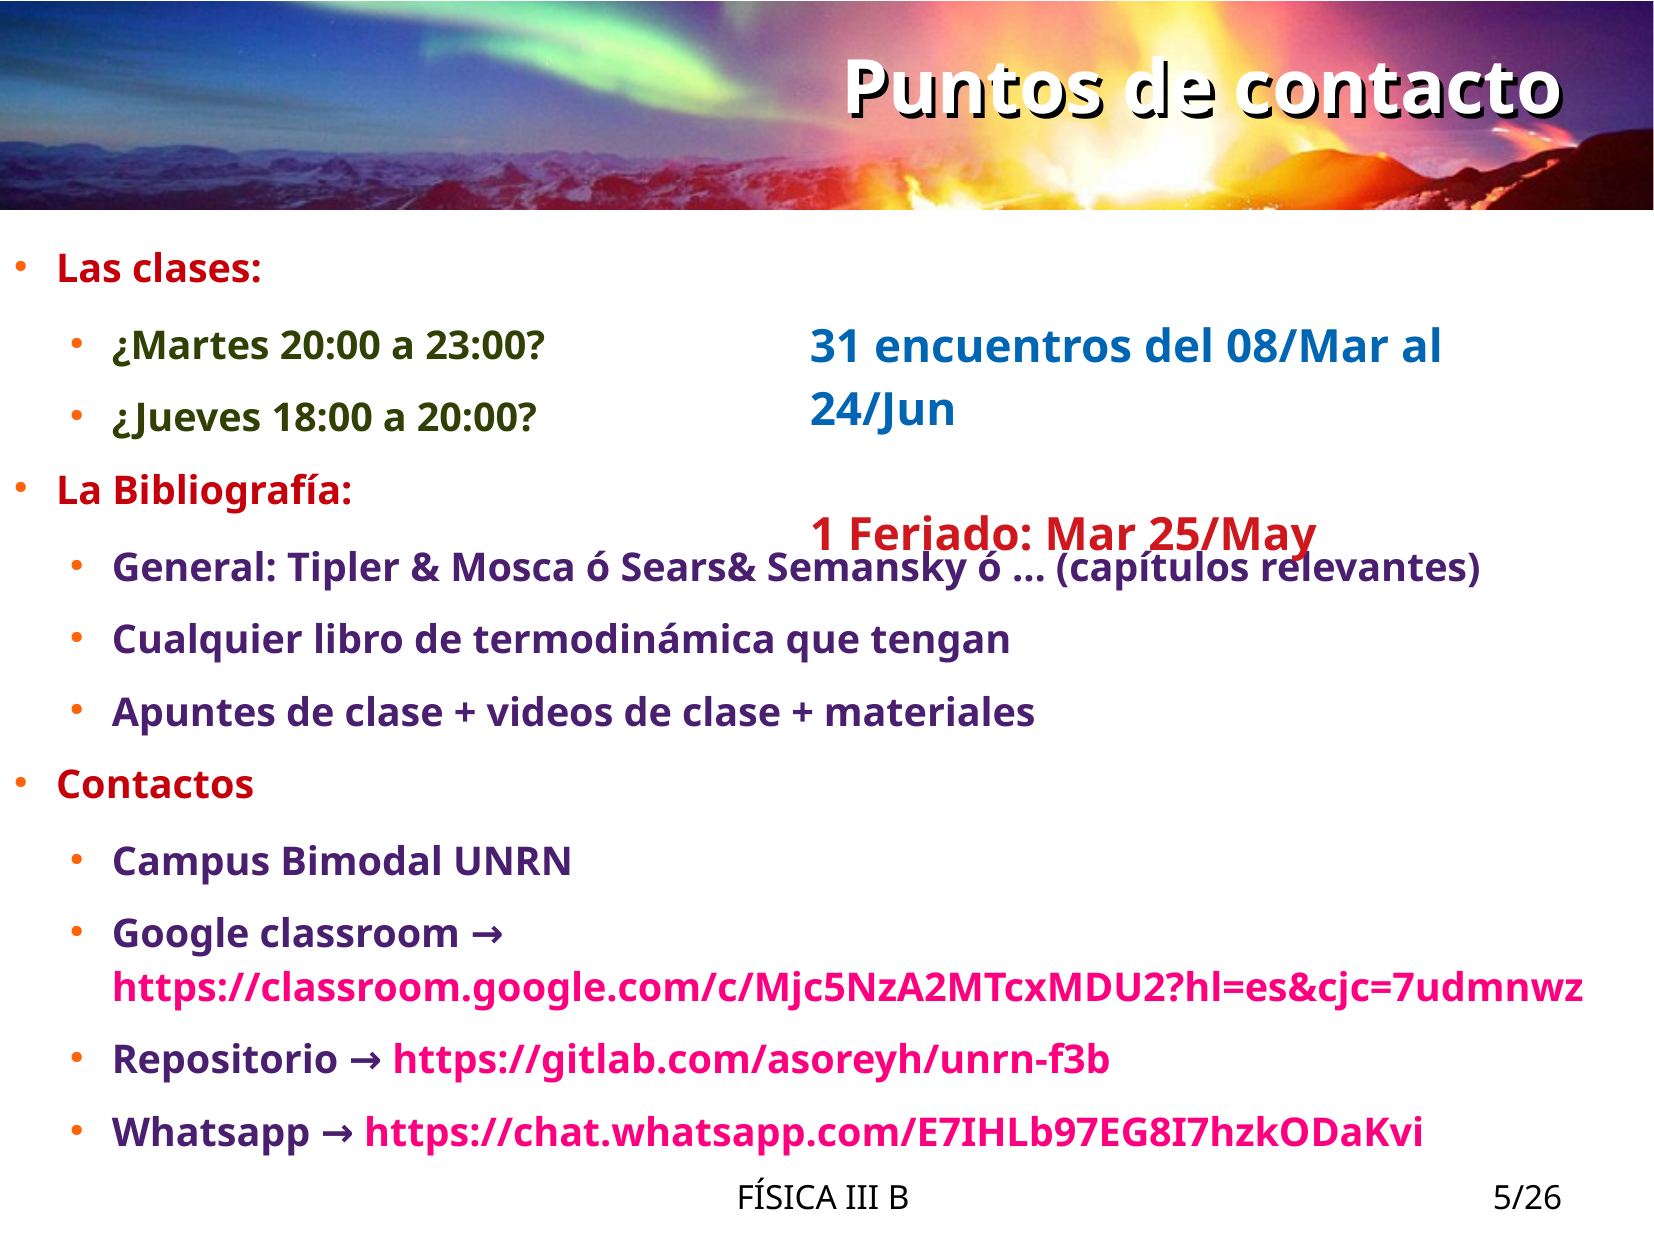

# Puntos de contacto
Las clases:
¿Martes 20:00 a 23:00?
¿Jueves 18:00 a 20:00?
La Bibliografía:
General: Tipler & Mosca ó Sears& Semansky ó … (capítulos relevantes)
Cualquier libro de termodinámica que tengan
Apuntes de clase + videos de clase + materiales
Contactos
Campus Bimodal UNRN
Google classroom → https://classroom.google.com/c/Mjc5NzA2MTcxMDU2?hl=es&cjc=7udmnwz
Repositorio → https://gitlab.com/asoreyh/unrn-f3b
Whatsapp → https://chat.whatsapp.com/E7IHLb97EG8I7hzkODaKvi
31 encuentros del 08/Mar al 24/Jun
1 Feriado: Mar 25/May
FÍSICA III B
5